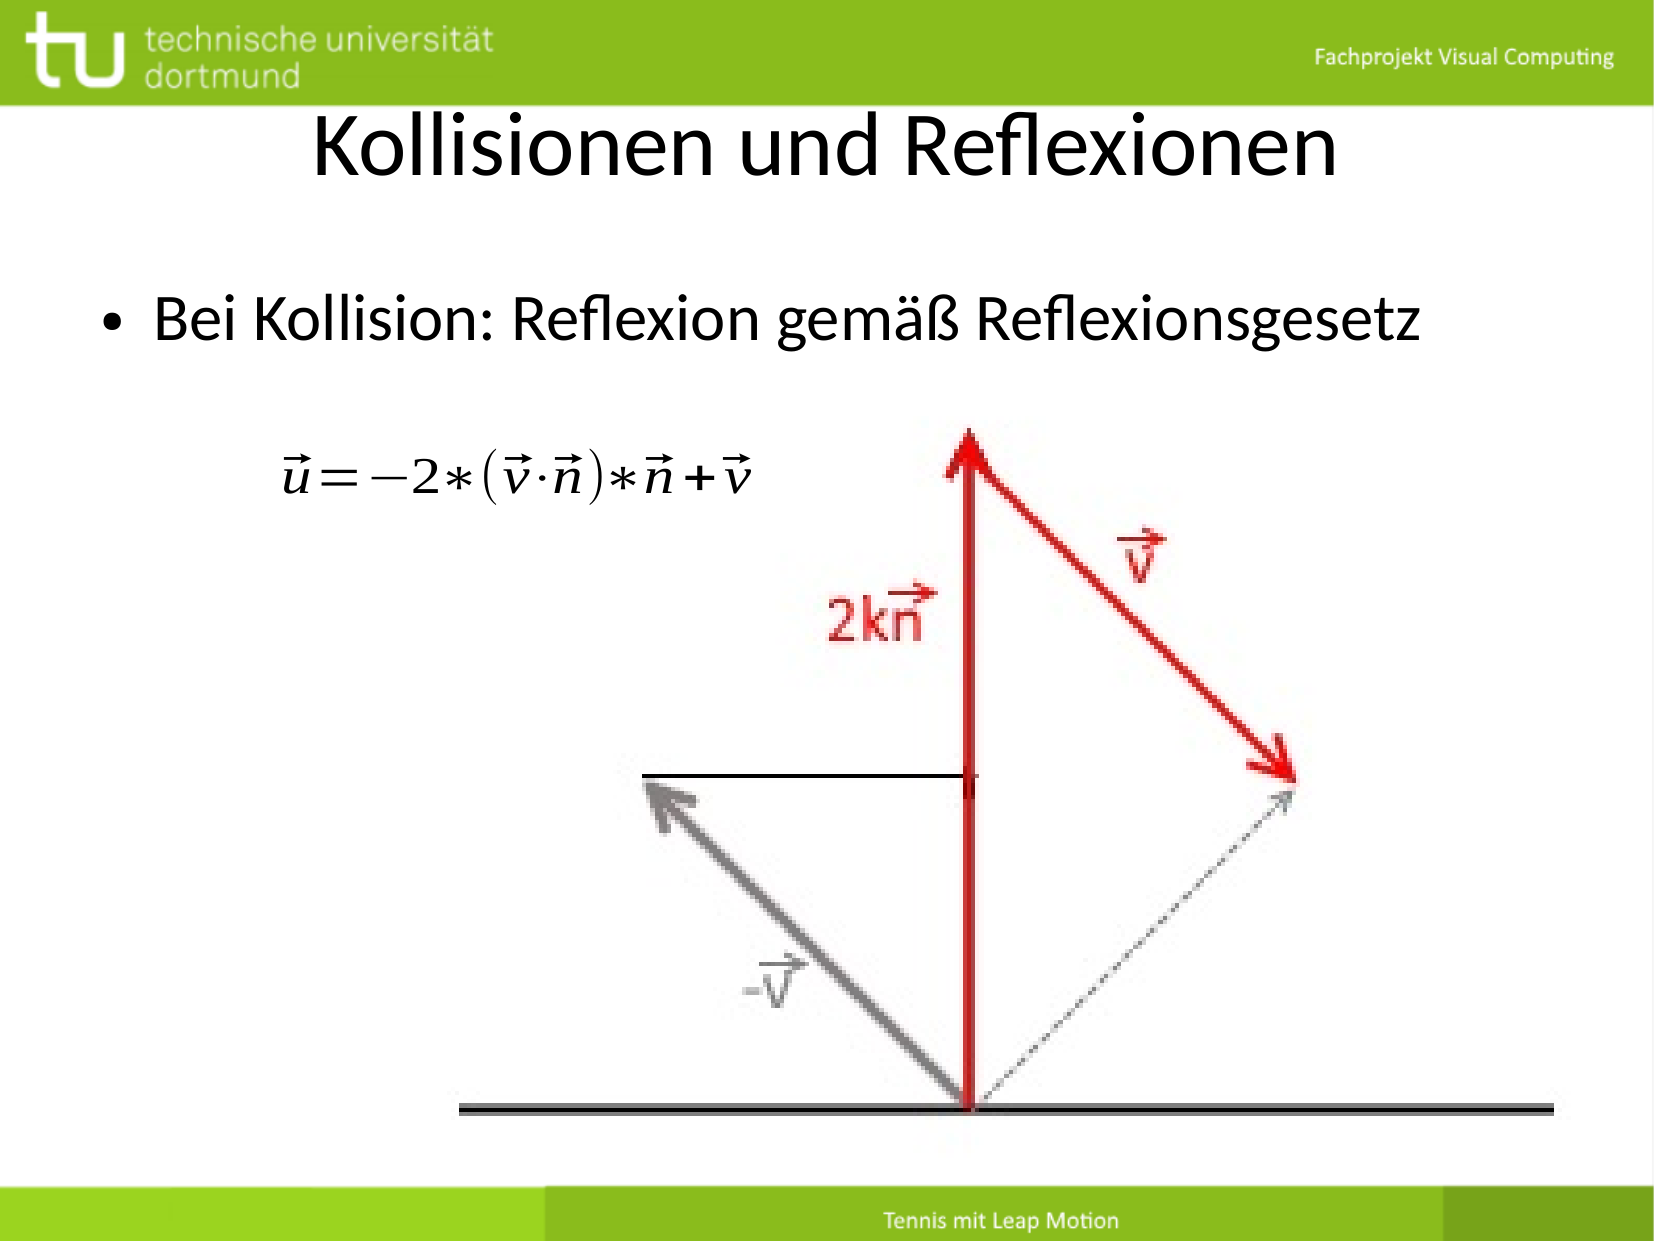

# Kollisionen und Reflexionen
Bei Kollision: Reflexion gemäß Reflexionsgesetz